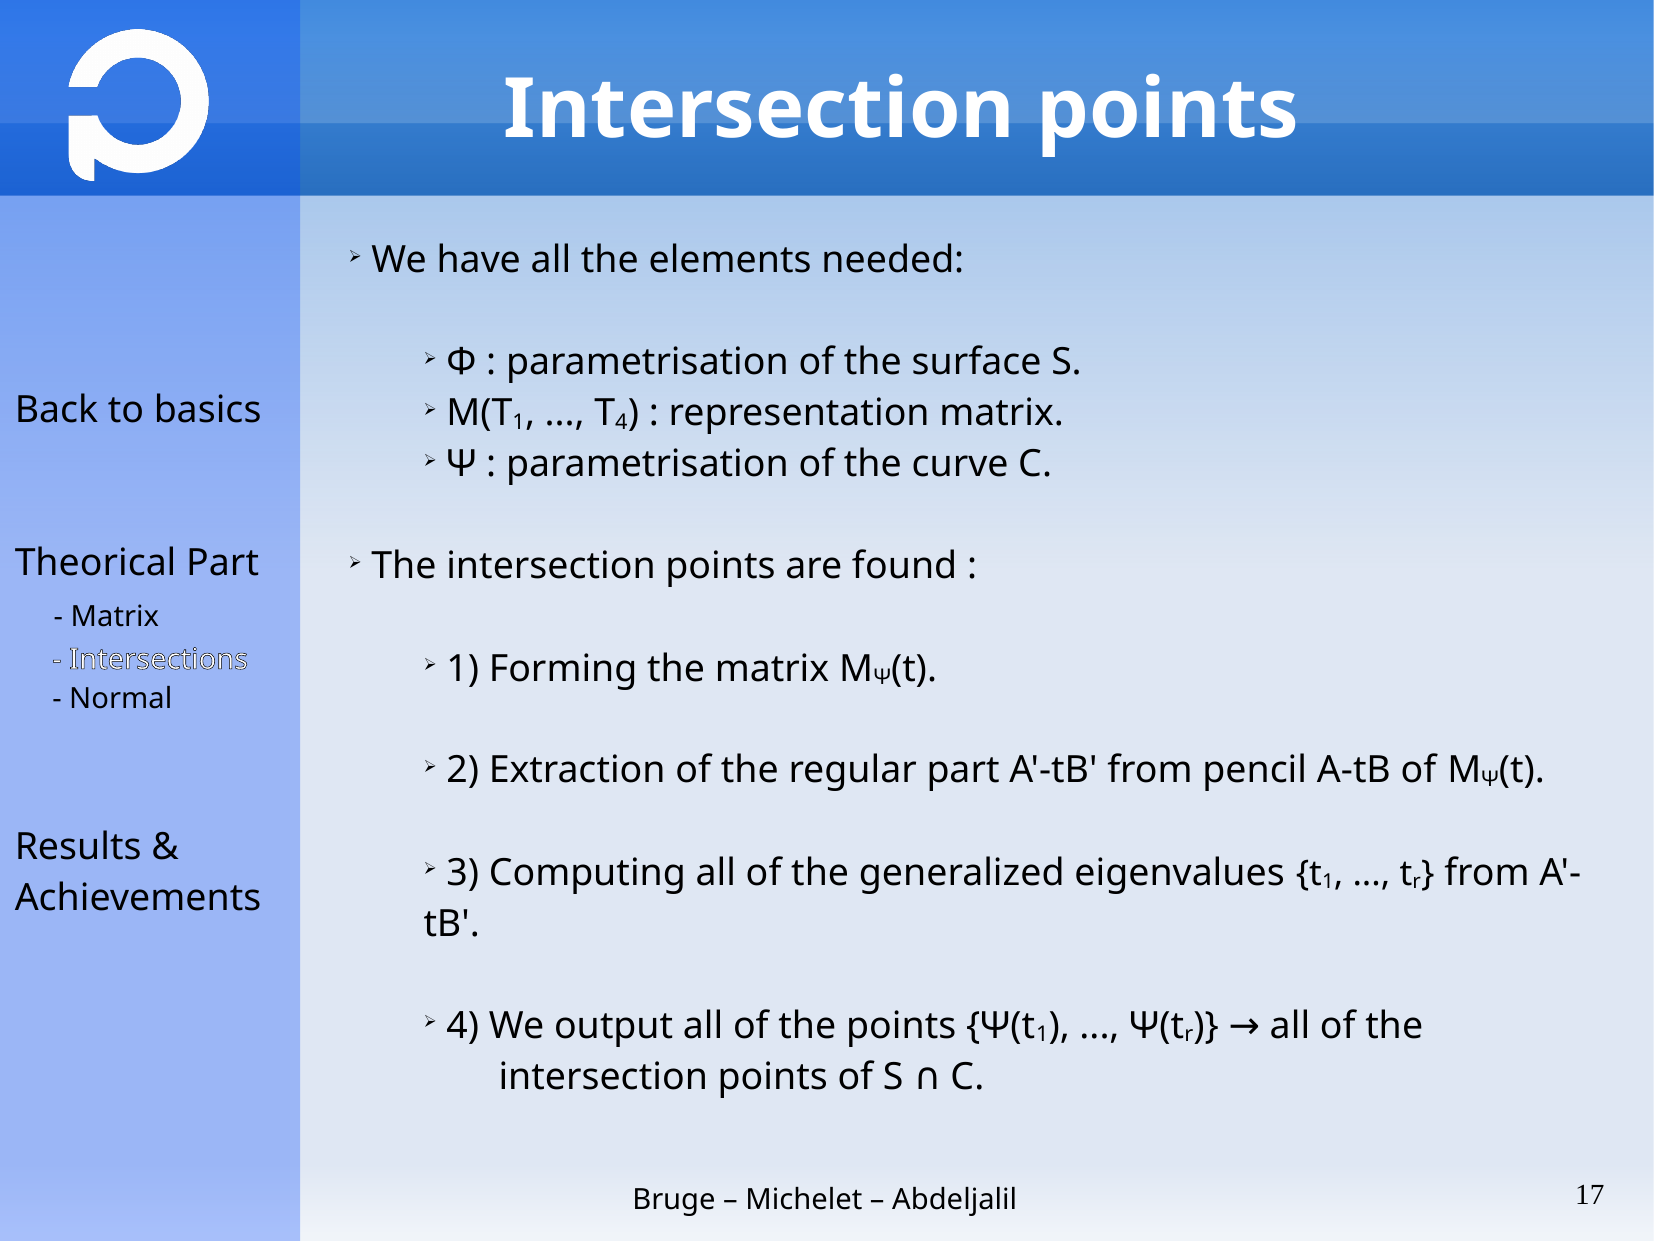

Back to basics
Theorical Part
 - Matrix
 - Intersections
 - Normal
Results & Achievements
#
		Intersection points
 We have all the elements needed:
 Φ : parametrisation of the surface S.
 M(T1, ..., T4) : representation matrix.
 Ψ : parametrisation of the curve C.
 The intersection points are found :
 1) Forming the matrix MΨ(t).
 2) Extraction of the regular part A'-tB' from pencil A-tB of MΨ(t).
 3) Computing all of the generalized eigenvalues {t1, ..., tr} from A'-tB'.
 4) We output all of the points {Ψ(t1), ..., Ψ(tr)} → all of the 				intersection points of S ∩ C.
Bruge – Michelet – Abdeljalil